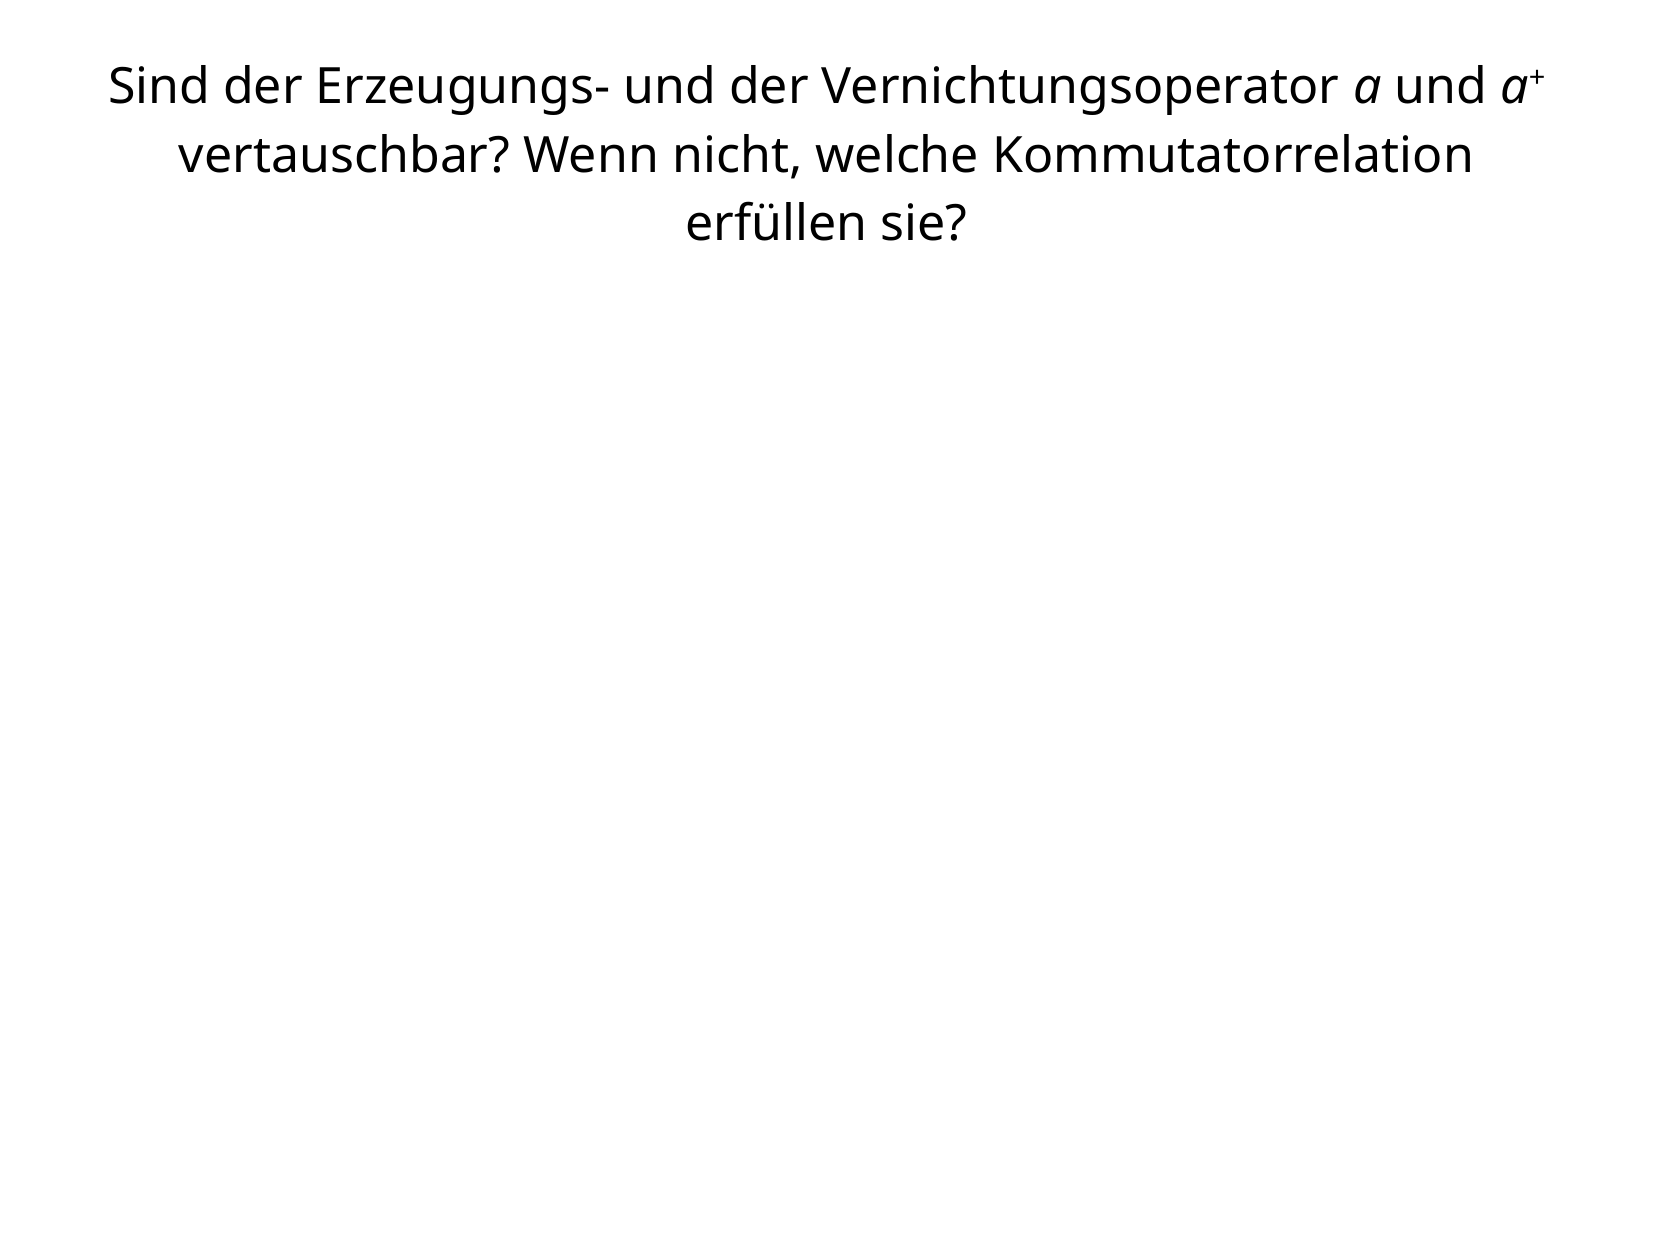

# Sind der Erzeugungs- und der Vernichtungsoperator a und a+ vertauschbar? Wenn nicht, welche Kommutatorrelation erfüllen sie?